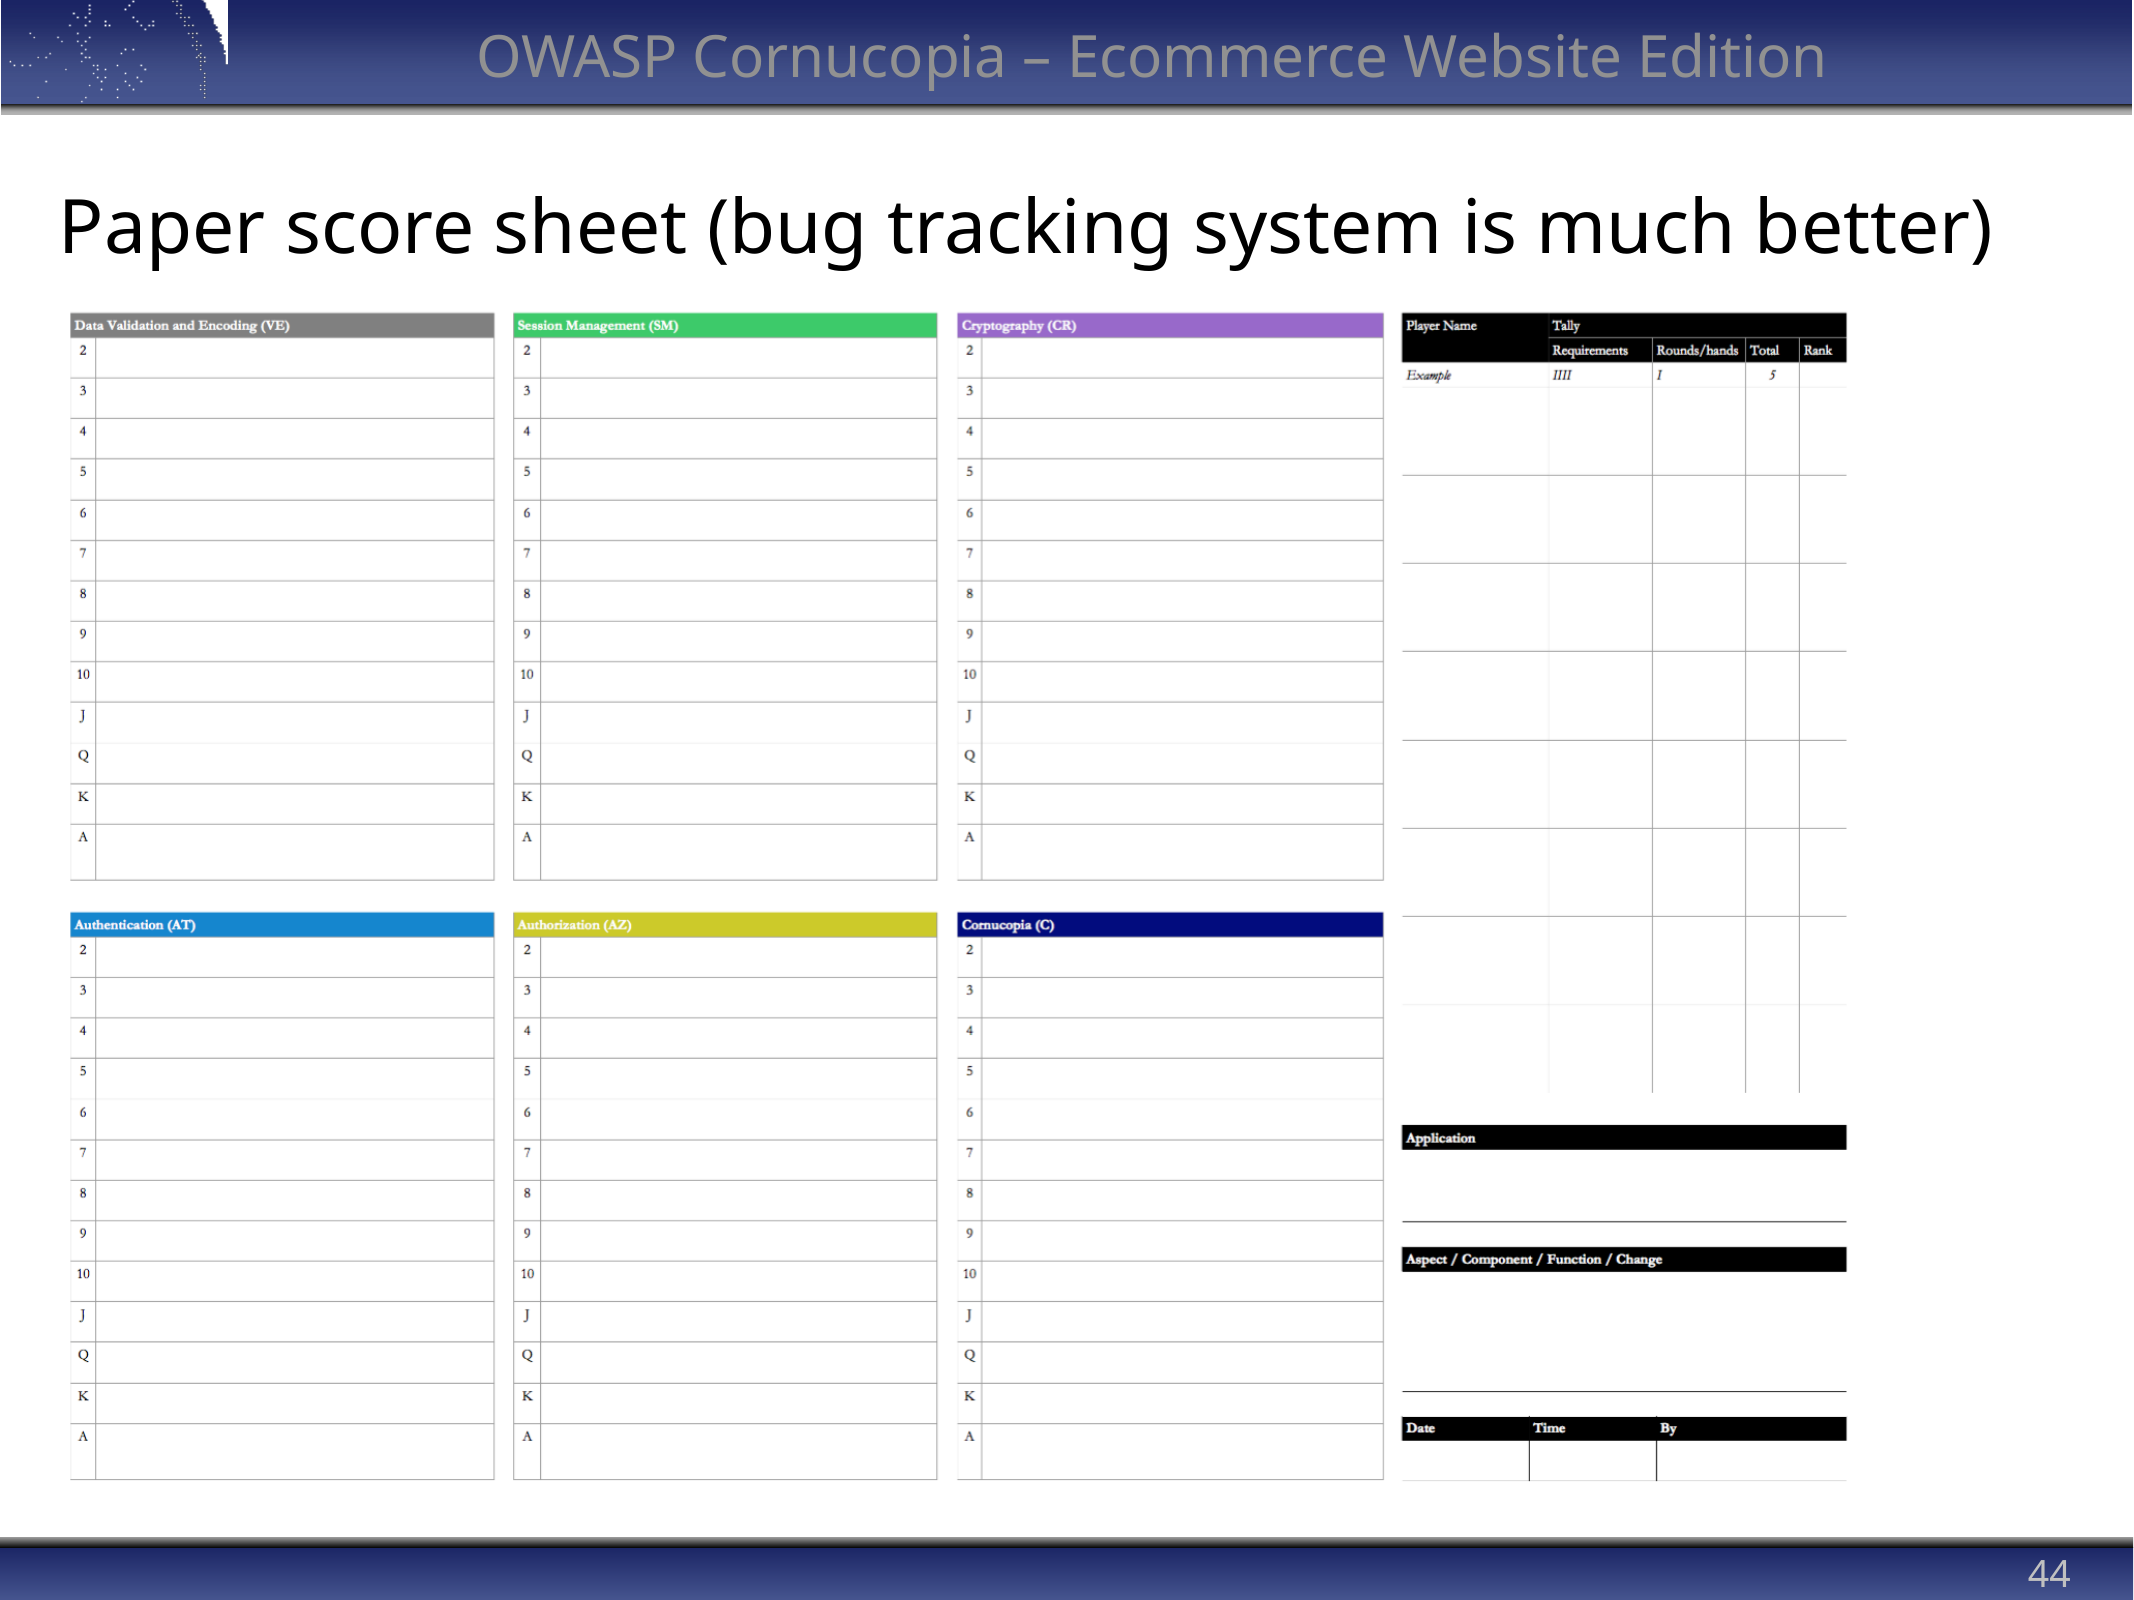

# Paper score sheet (bug tracking system is much better)